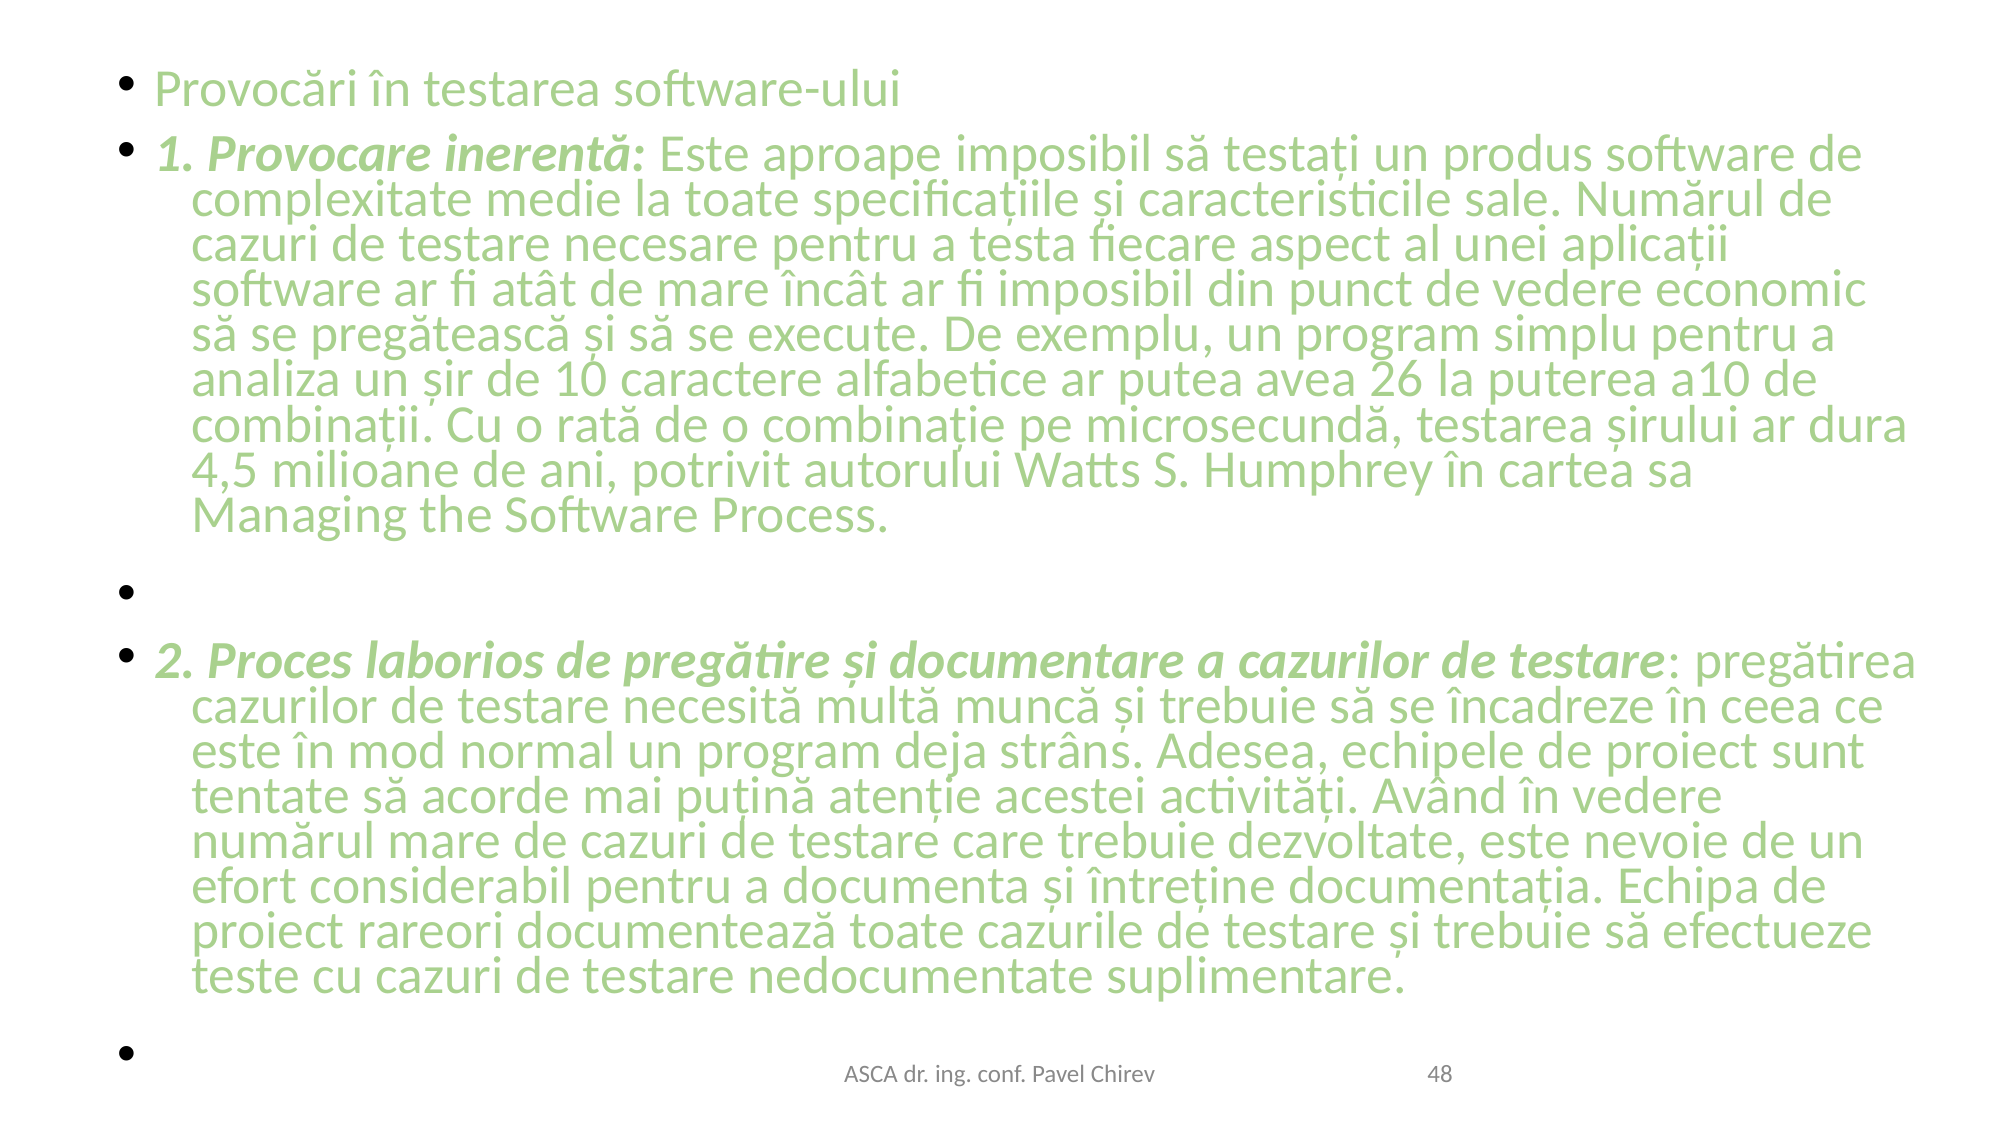

# Provocări în testarea software-ului
1. Provocare inerentă: Este aproape imposibil să testați un produs software de complexitate medie la toate specificațiile și caracteristicile sale. Numărul de cazuri de testare necesare pentru a testa fiecare aspect al unei aplicații software ar fi atât de mare încât ar fi imposibil din punct de vedere economic să se pregătească și să se execute. De exemplu, un program simplu pentru a analiza un șir de 10 caractere alfabetice ar putea avea 26 la puterea a10 de combinații. Cu o rată de o combinație pe microsecundă, testarea șirului ar dura 4,5 milioane de ani, potrivit autorului Watts S. Humphrey în cartea sa Managing the Software Process.
2. Proces laborios de pregătire și documentare a cazurilor de testare: pregătirea cazurilor de testare necesită multă muncă și trebuie să se încadreze în ceea ce este în mod normal un program deja strâns. Adesea, echipele de proiect sunt tentate să acorde mai puțină atenție acestei activități. Având în vedere numărul mare de cazuri de testare care trebuie dezvoltate, este nevoie de un efort considerabil pentru a documenta și întreține documentația. Echipa de proiect rareori documentează toate cazurile de testare și trebuie să efectueze teste cu cazuri de testare nedocumentate suplimentare.
ASCA dr. ing. conf. Pavel Chirev